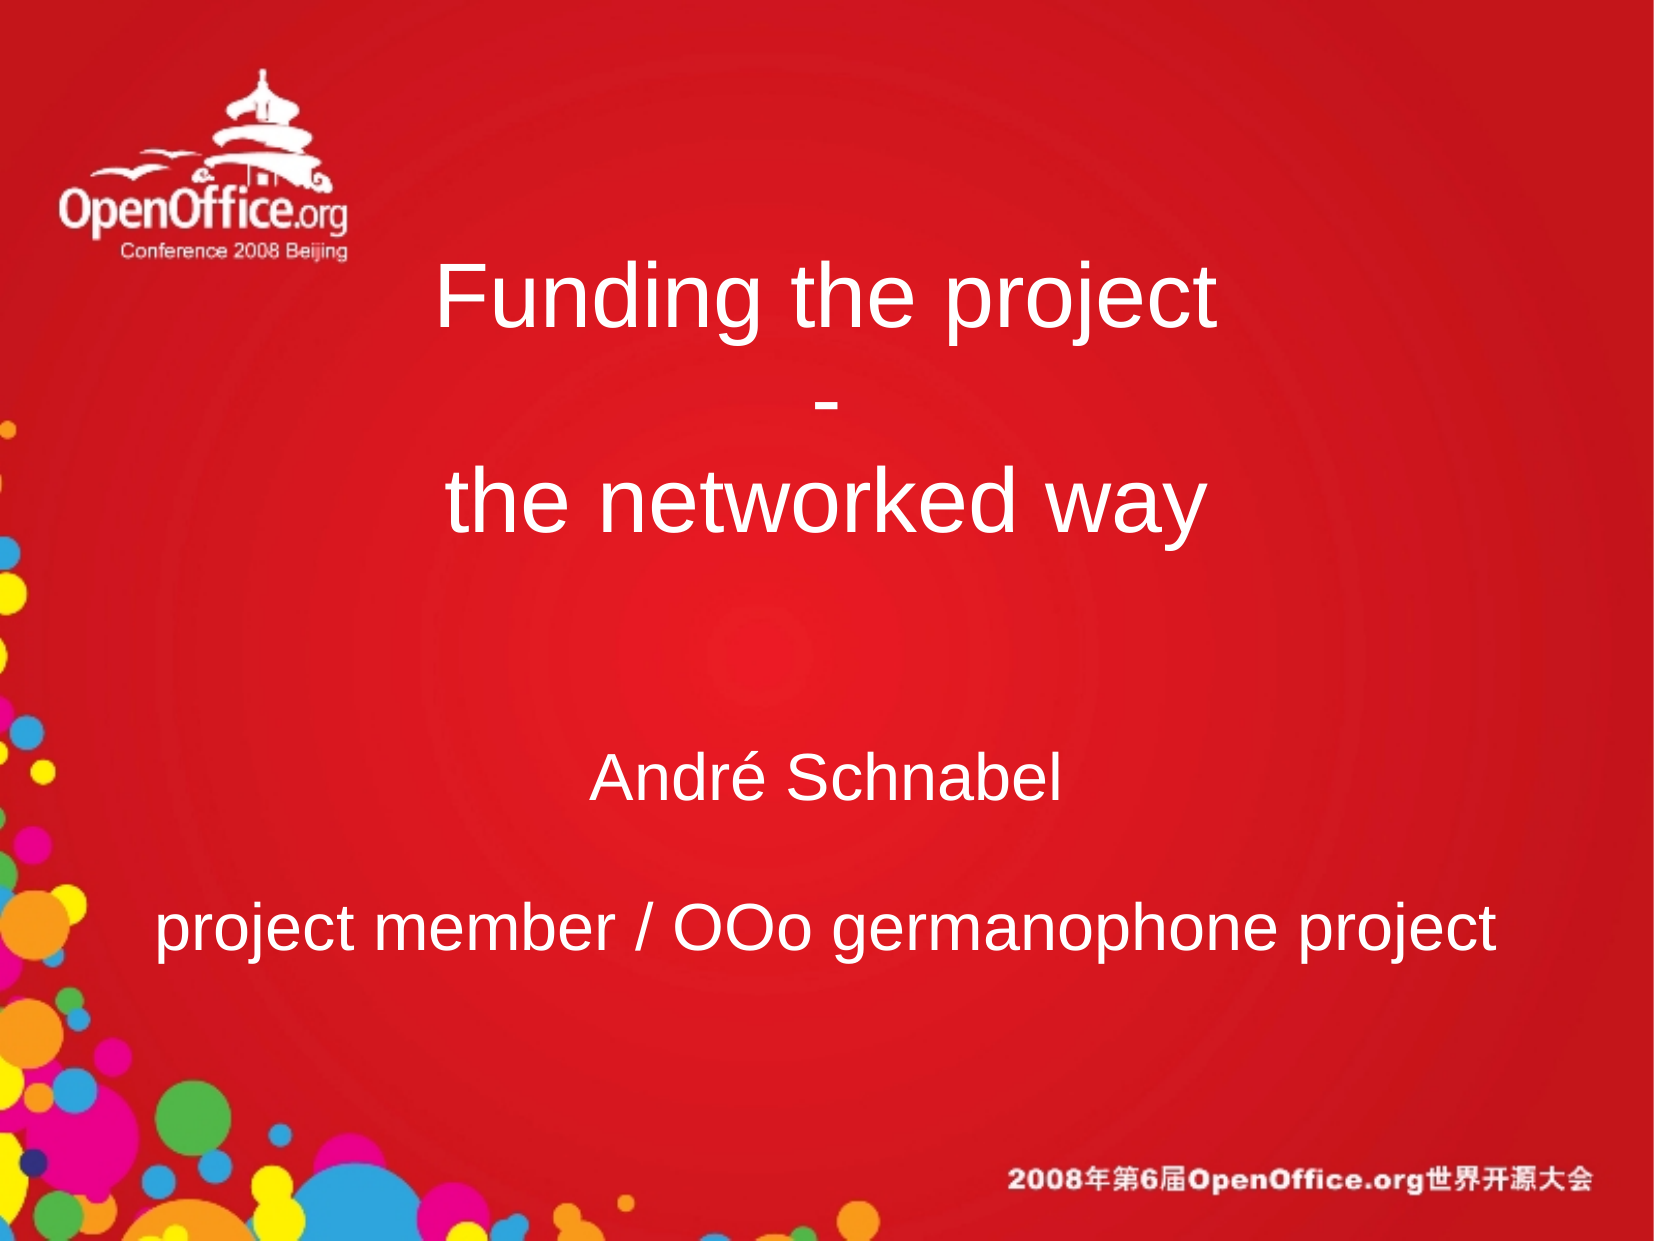

# Funding the project - the networked way
André Schnabel
project member / OOo germanophone project